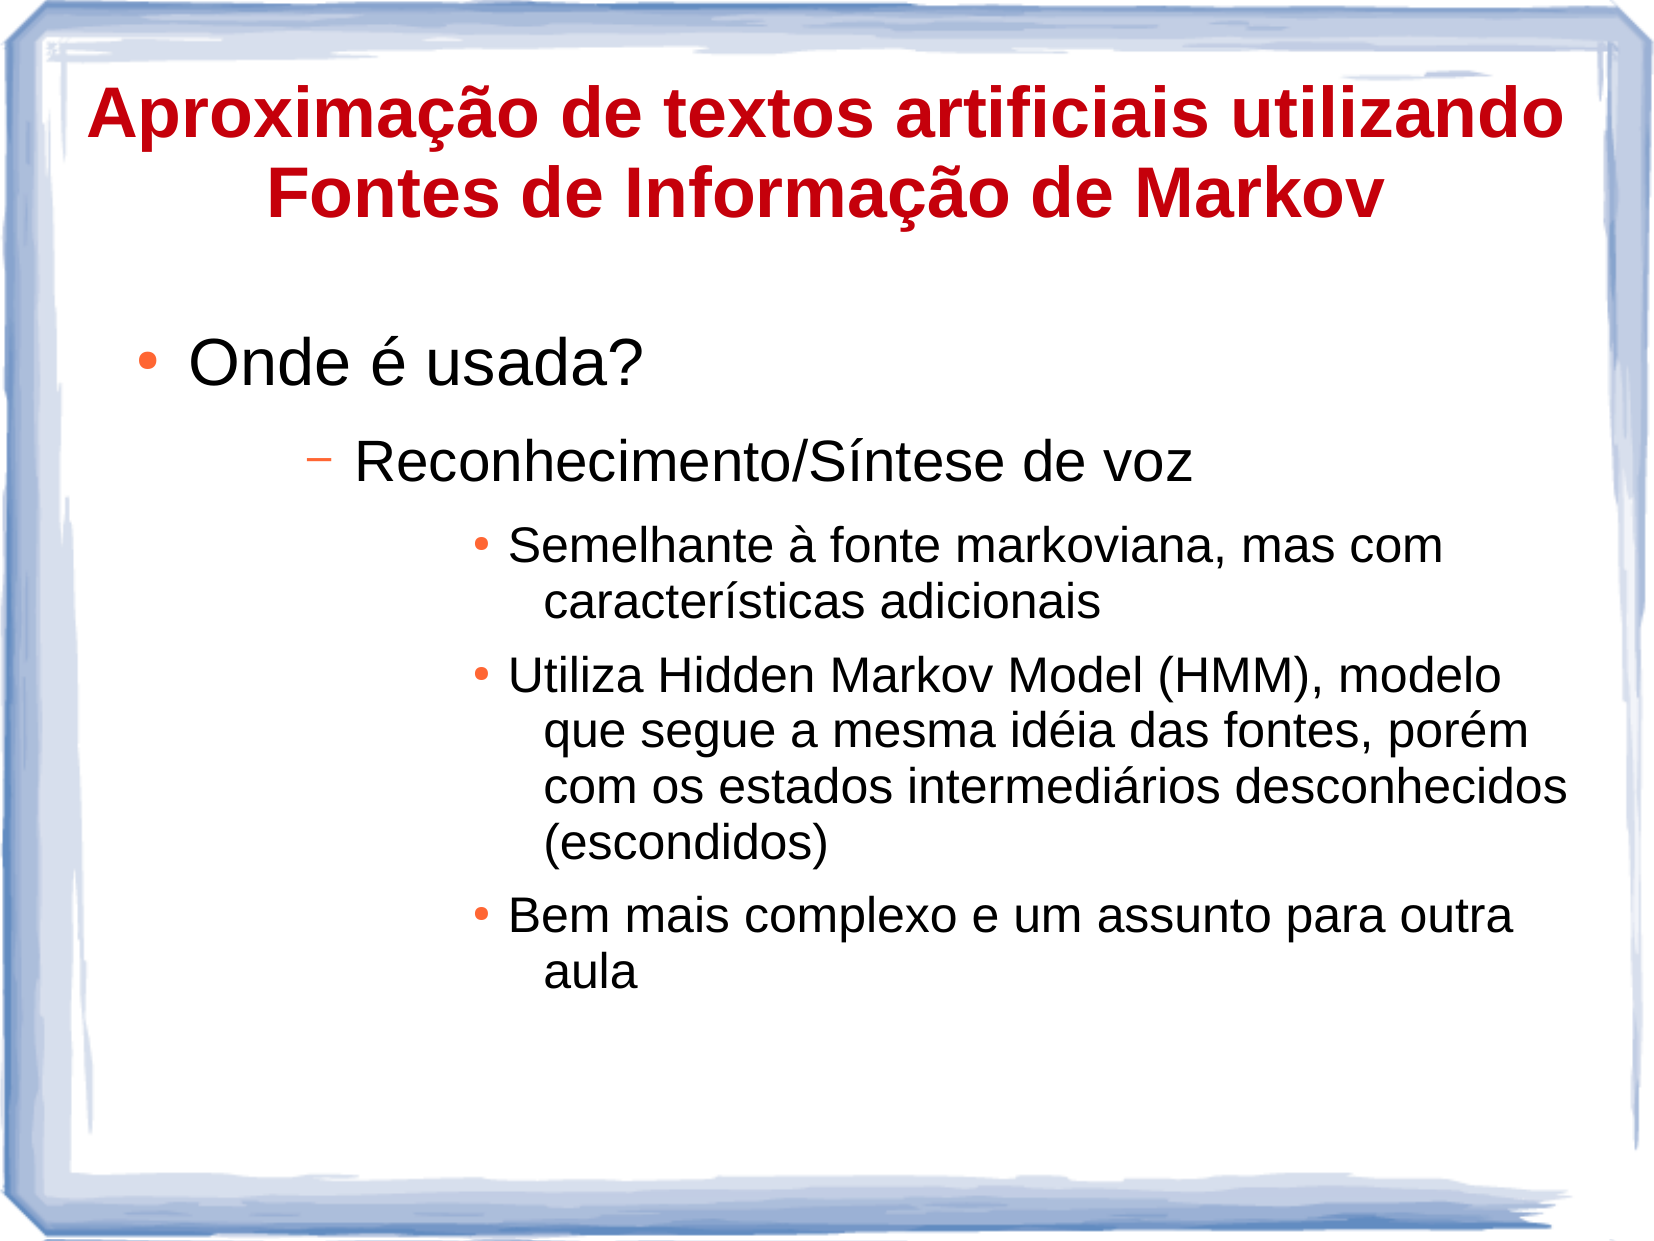

# Aproximação de textos artificiais utilizando Fontes de Informação de Markov
Onde é usada?
Reconhecimento/Síntese de voz
Semelhante à fonte markoviana, mas com características adicionais
Utiliza Hidden Markov Model (HMM), modelo que segue a mesma idéia das fontes, porém com os estados intermediários desconhecidos (escondidos)
Bem mais complexo e um assunto para outra aula